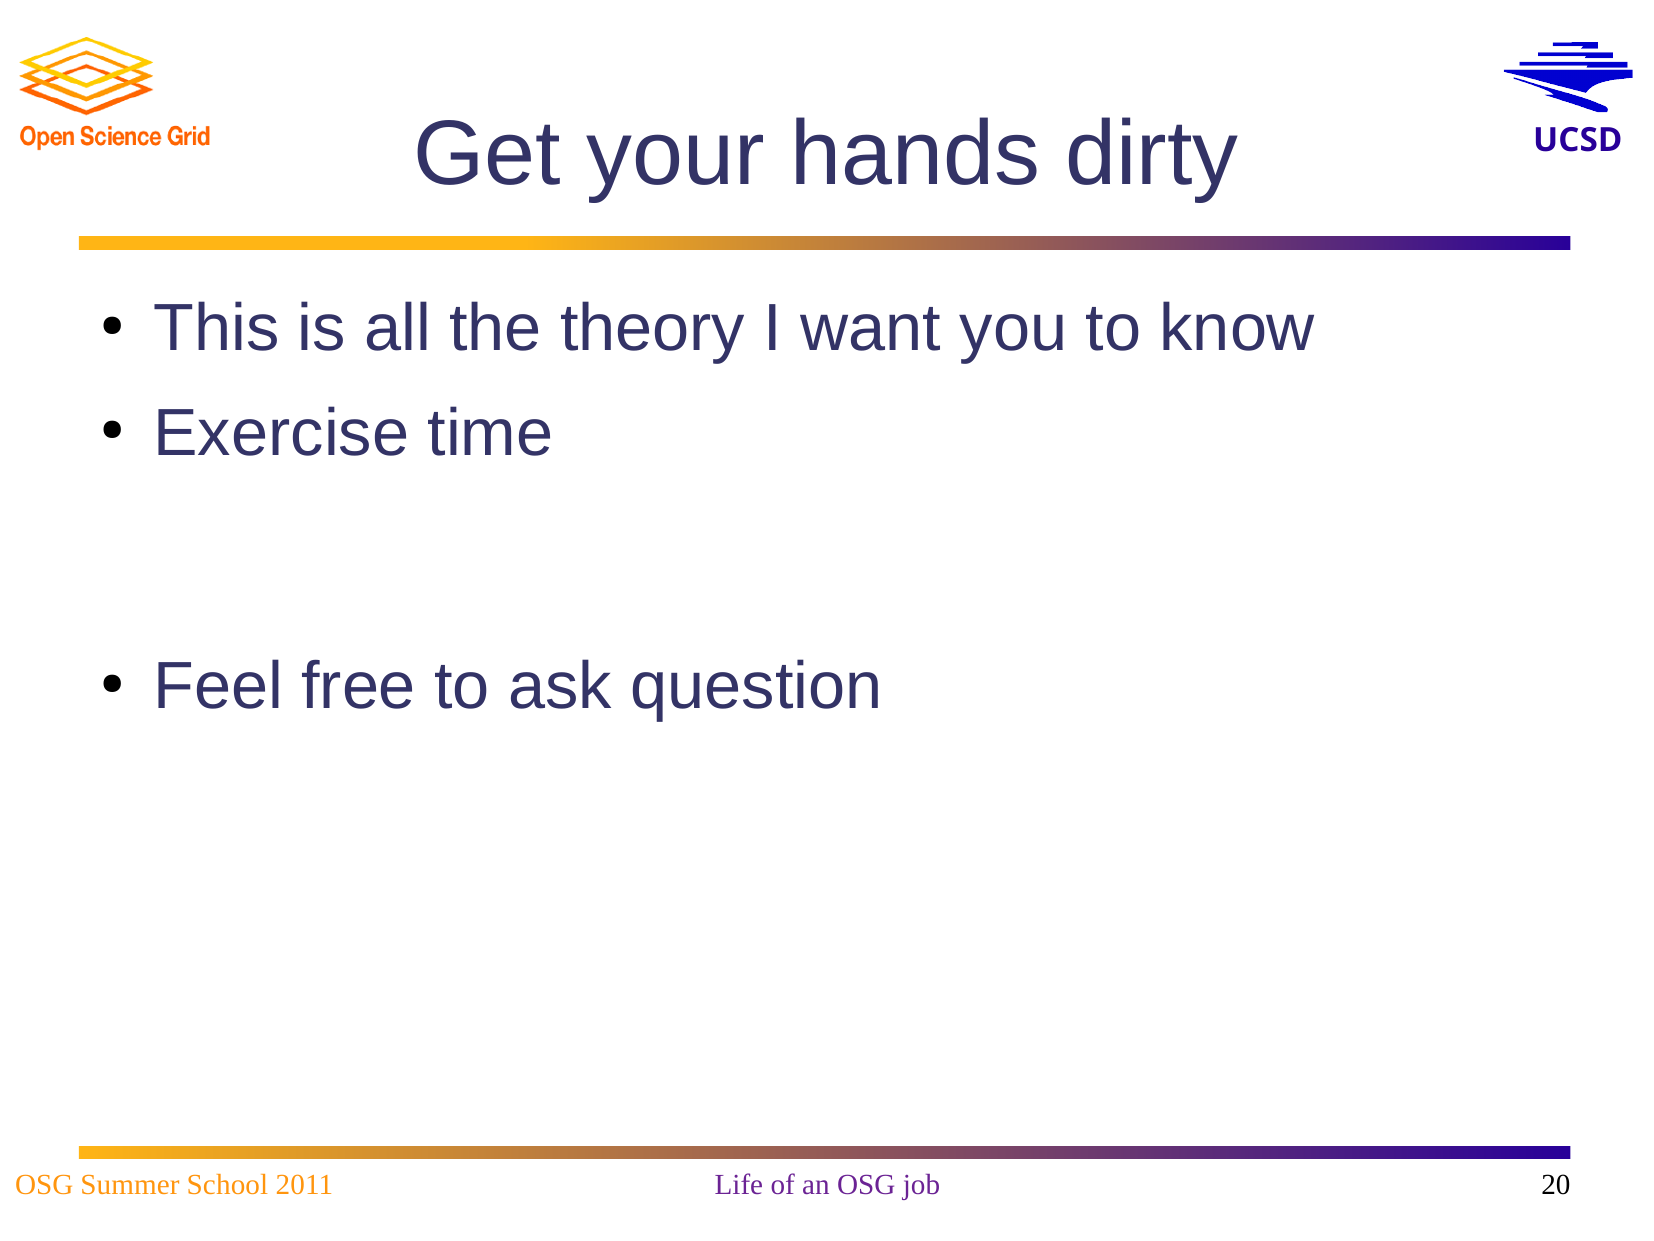

# Get your hands dirty
This is all the theory I want you to know
Exercise time
Feel free to ask question
OSG Summer School 2011
Life of an OSG job
20